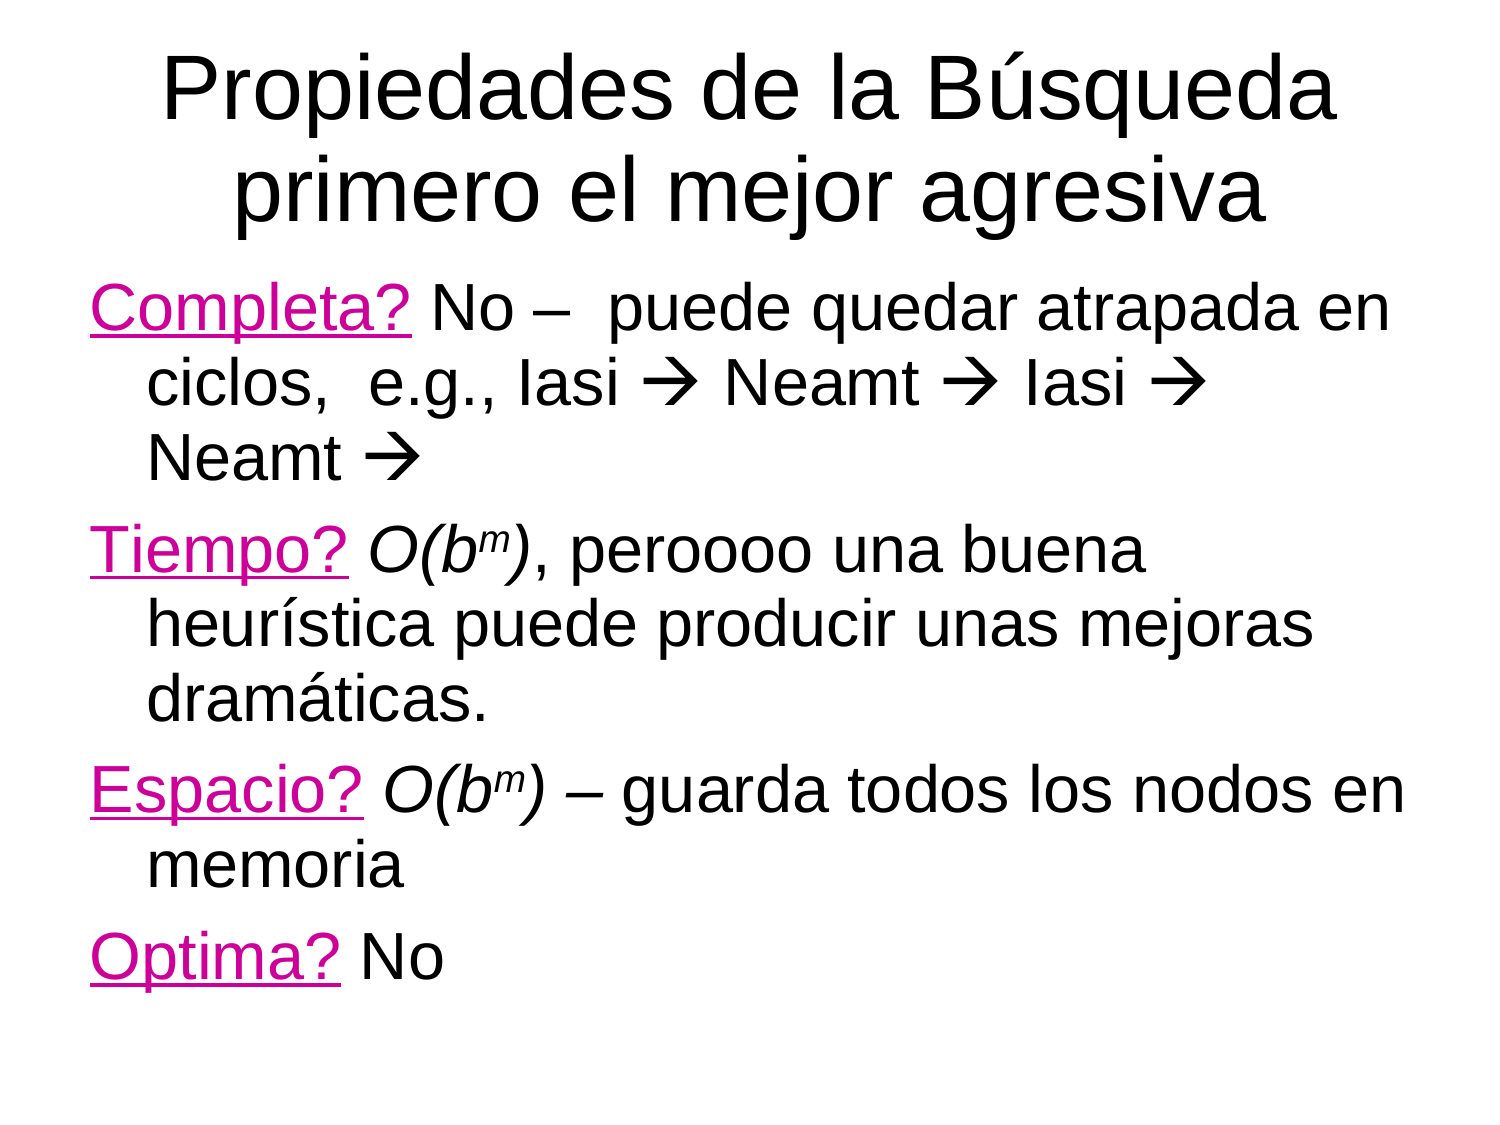

# Propiedades de la Búsqueda primero el mejor agresiva
Completa? No – puede quedar atrapada en ciclos, e.g., Iasi  Neamt  Iasi  Neamt 
Tiempo? O(bm), peroooo una buena heurística puede producir unas mejoras dramáticas.
Espacio? O(bm) – guarda todos los nodos en memoria
Optima? No